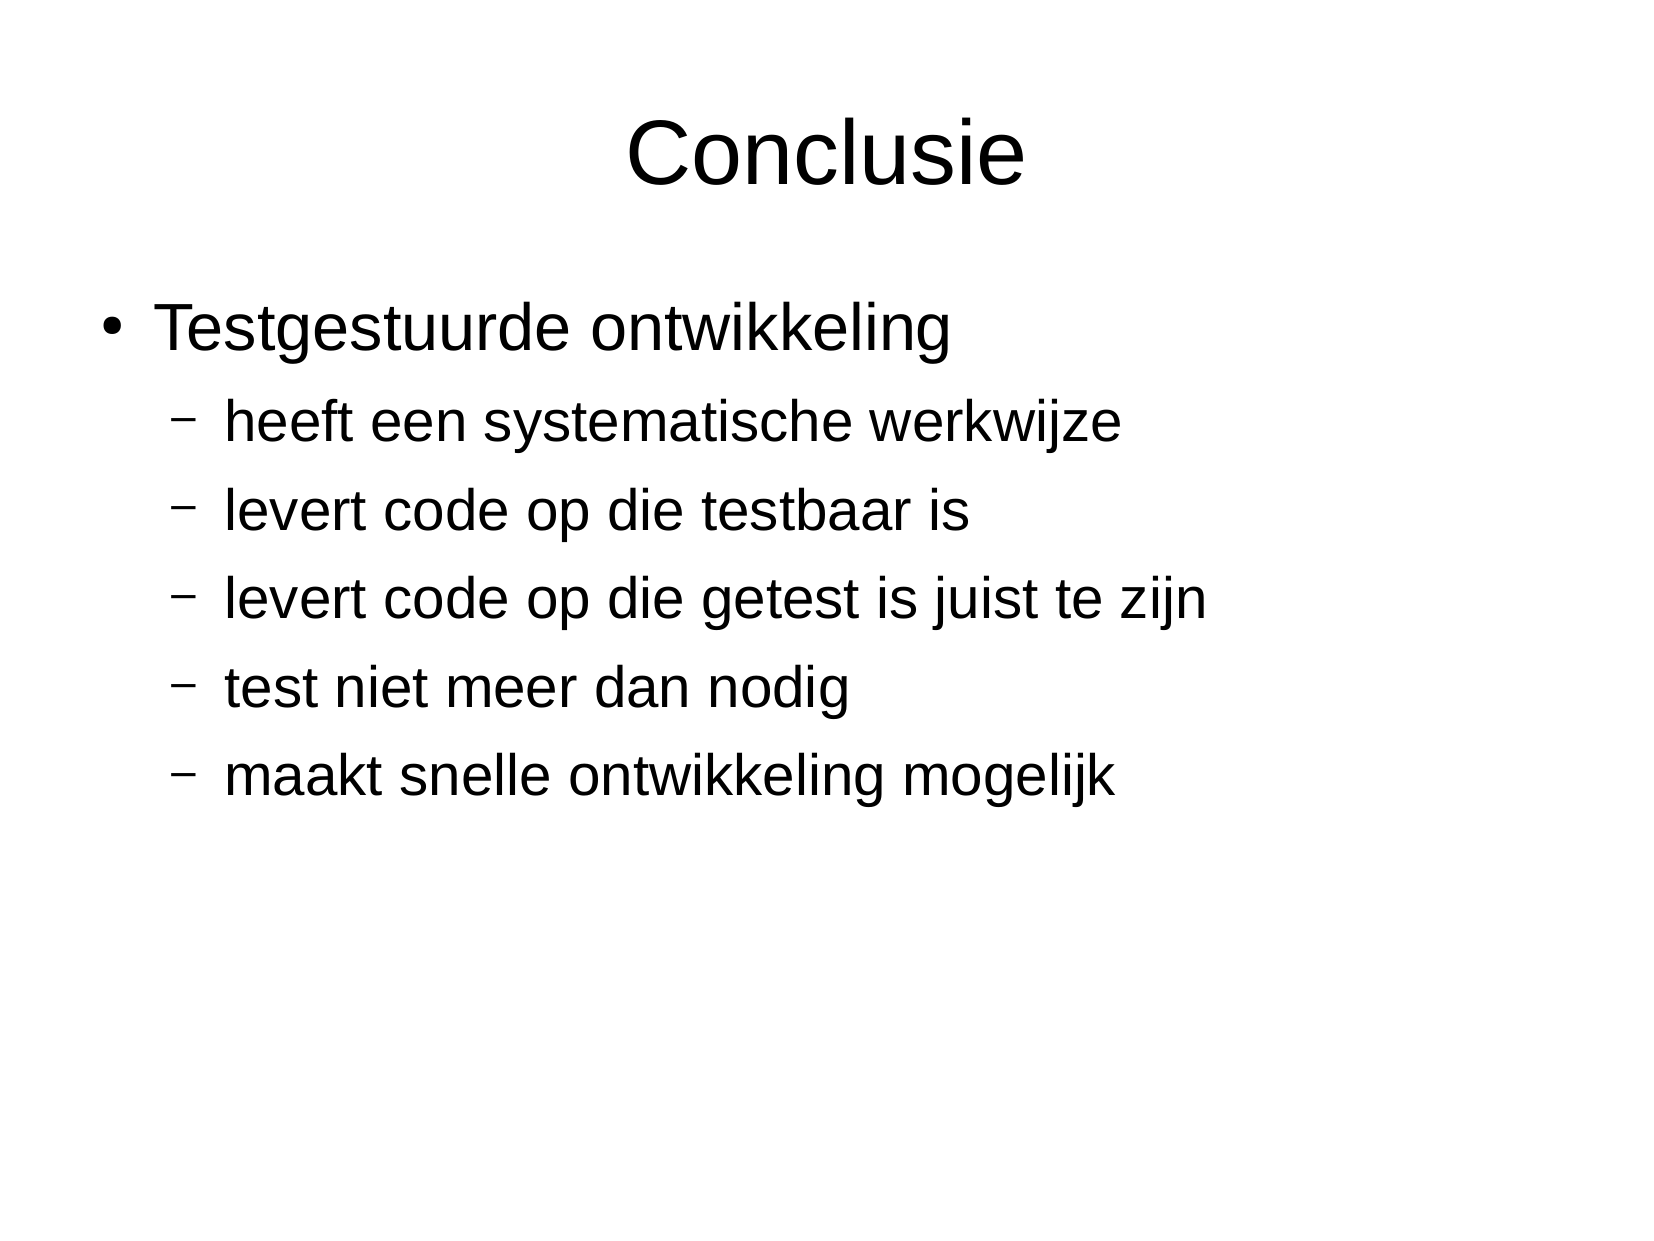

# Conclusie
Testgestuurde ontwikkeling
heeft een systematische werkwijze
levert code op die testbaar is
levert code op die getest is juist te zijn
test niet meer dan nodig
maakt snelle ontwikkeling mogelijk